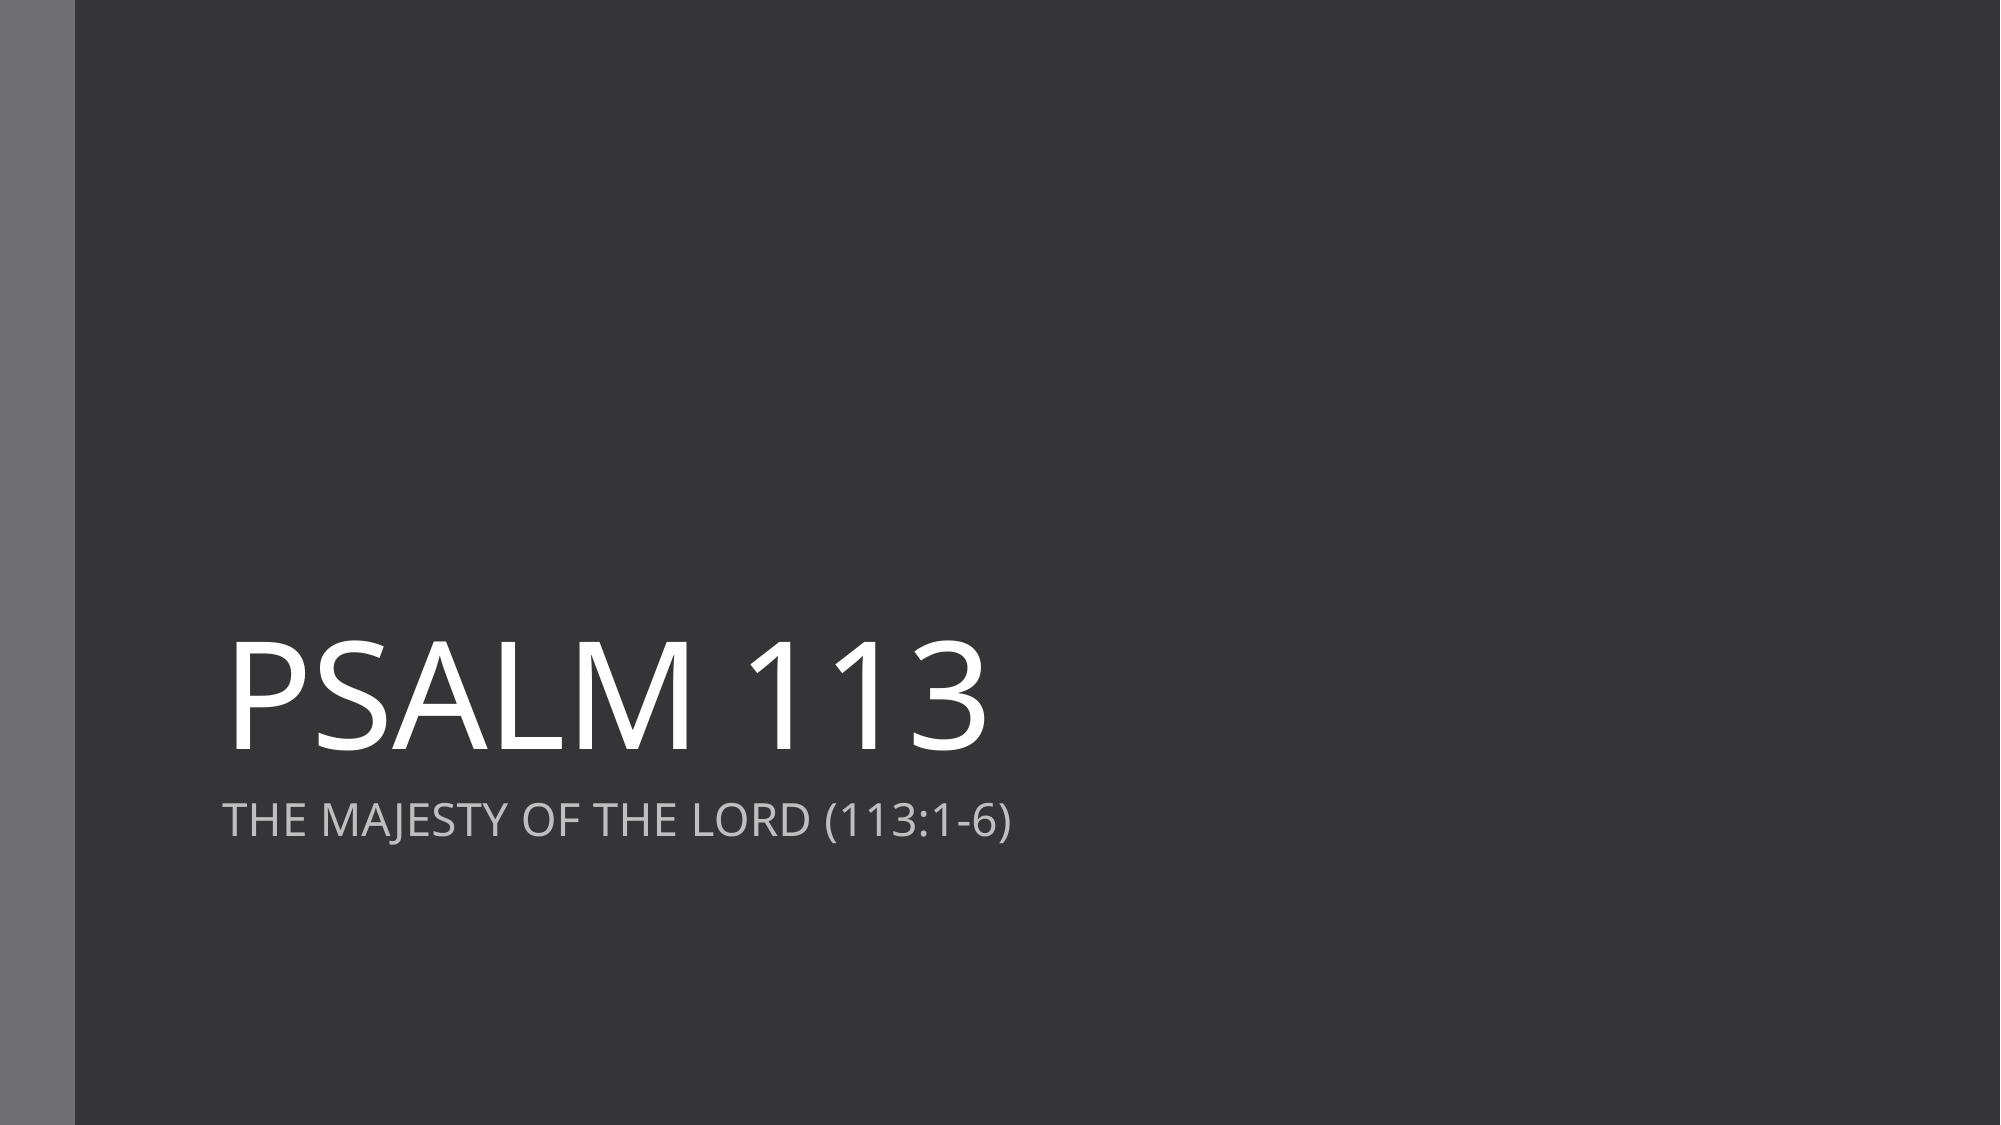

# PSALM 113
THE MAJESTY OF THE LORD (113:1-6)